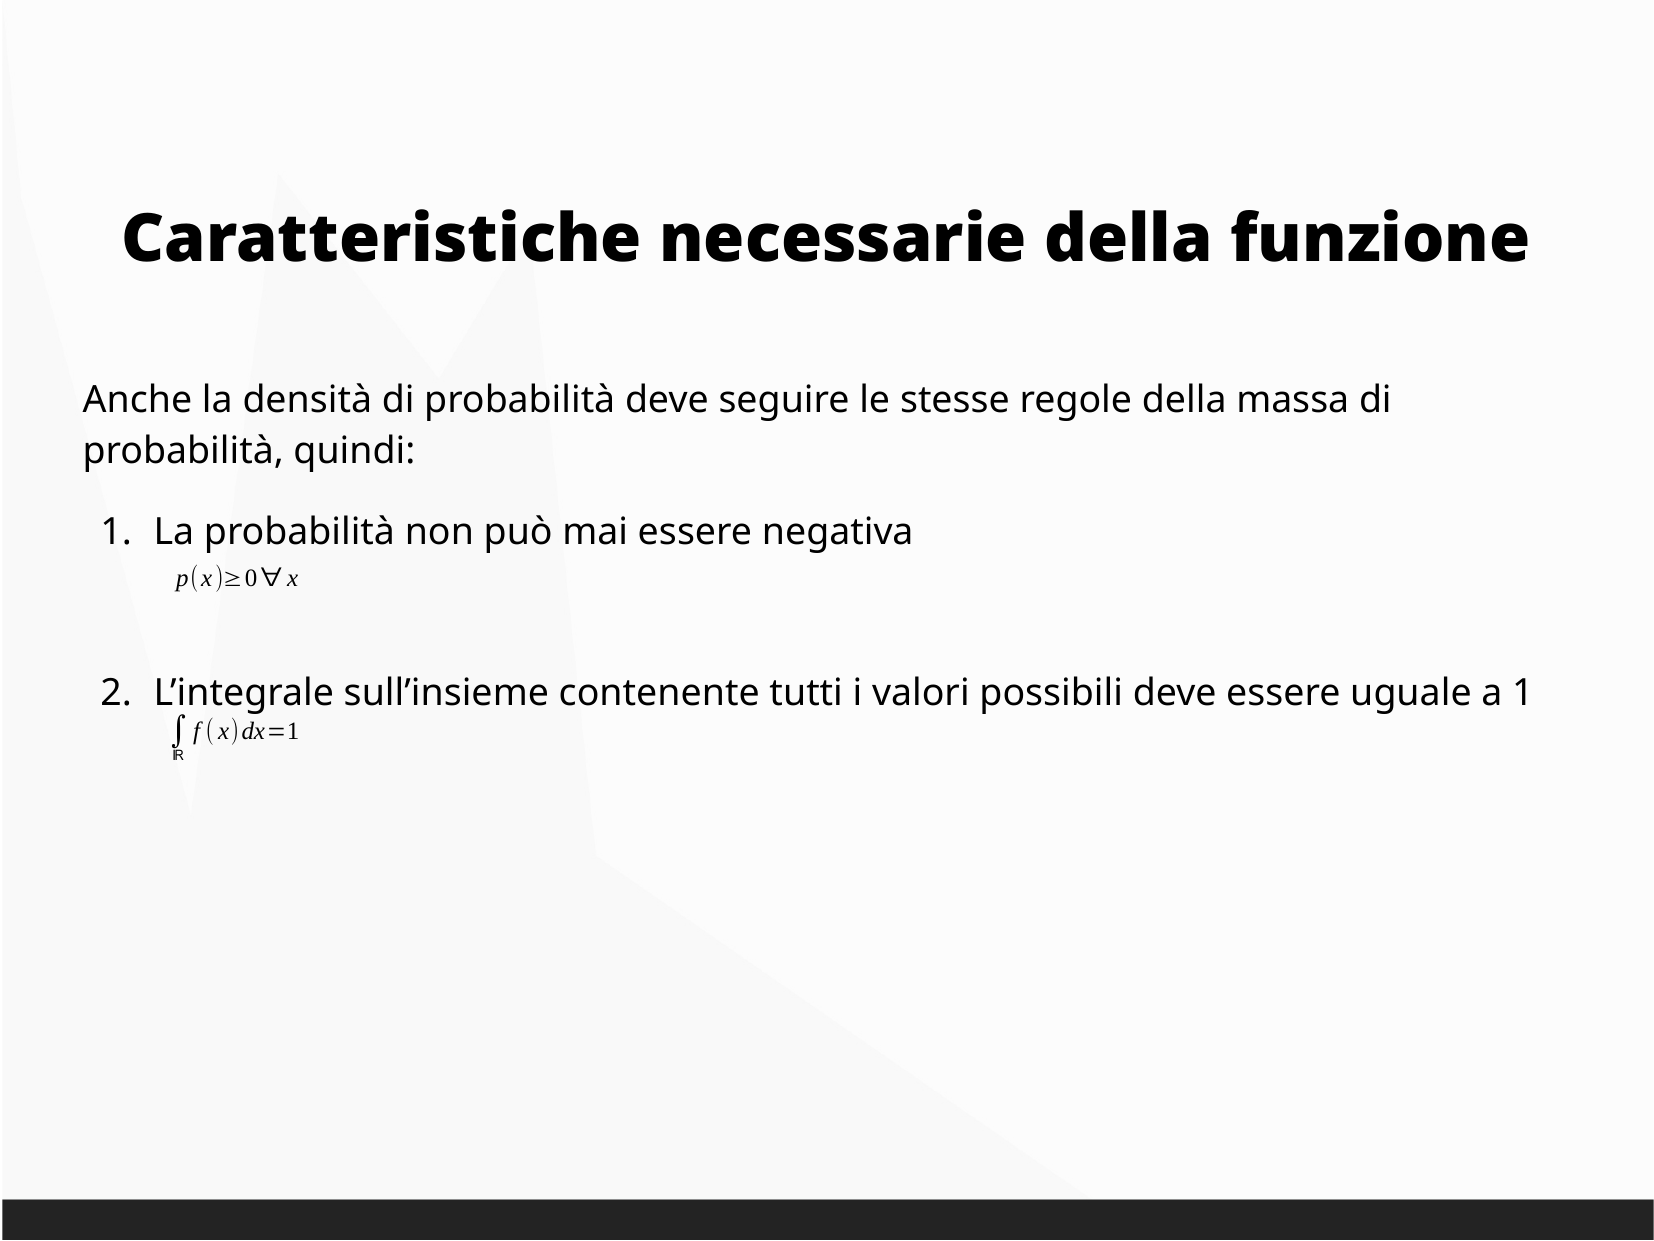

# Caratteristiche necessarie della funzione
Anche la densità di probabilità deve seguire le stesse regole della massa di probabilità, quindi:
La probabilità non può mai essere negativa
L’integrale sull’insieme contenente tutti i valori possibili deve essere uguale a 1